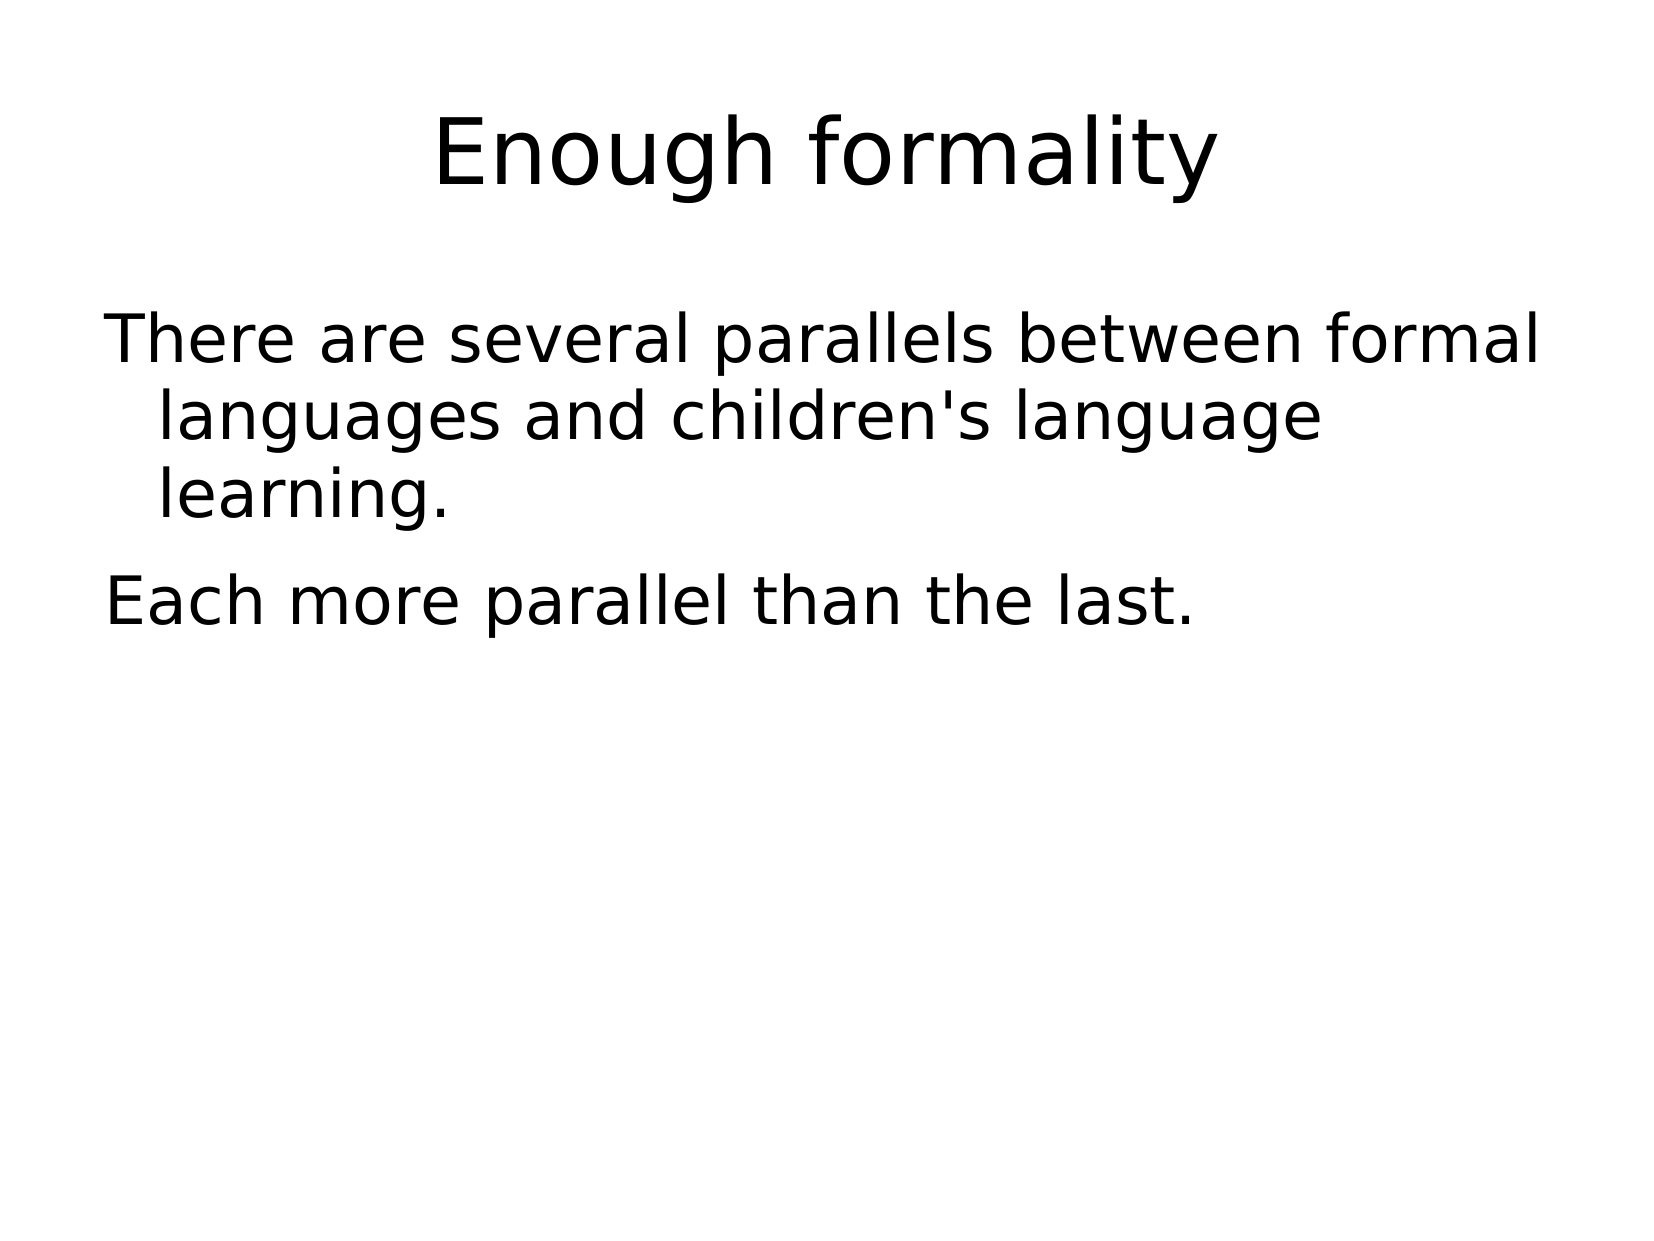

# Enough formality
There are several parallels between formal languages and children's language learning.
Each more parallel than the last.